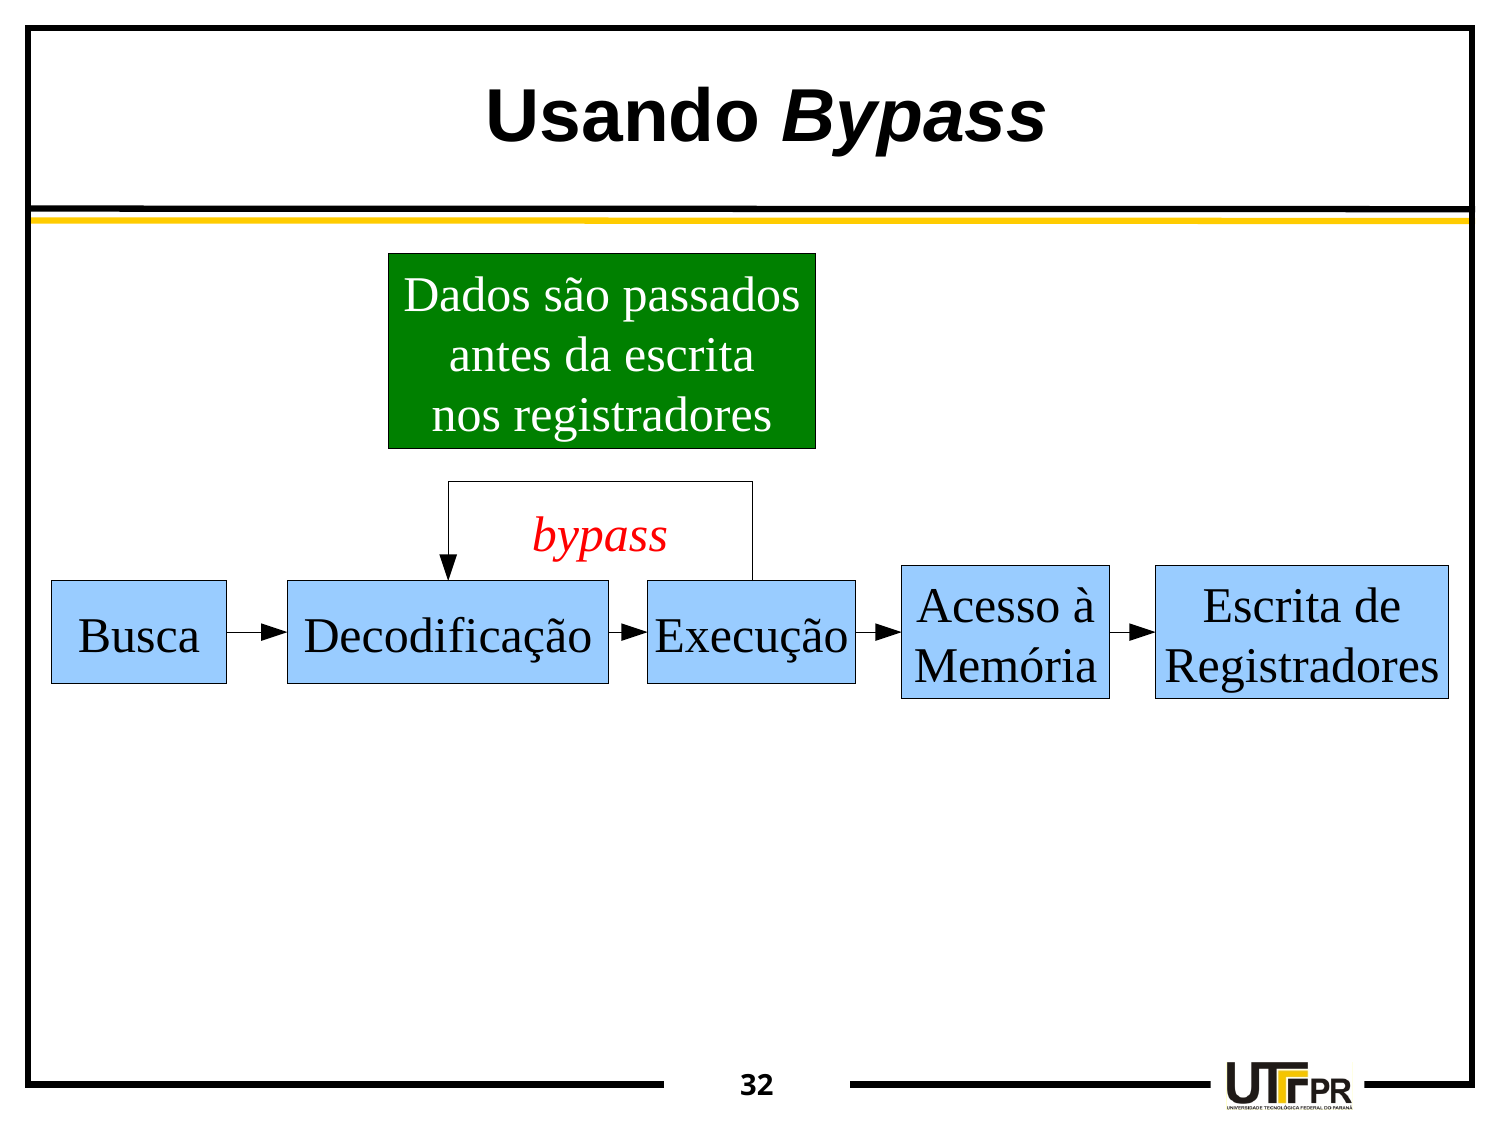

# Usando Bypass
Dados são passados
antes da escrita
nos registradores
Acesso à
Memória
Escrita de
Registradores
Busca
Decodificação
Execução